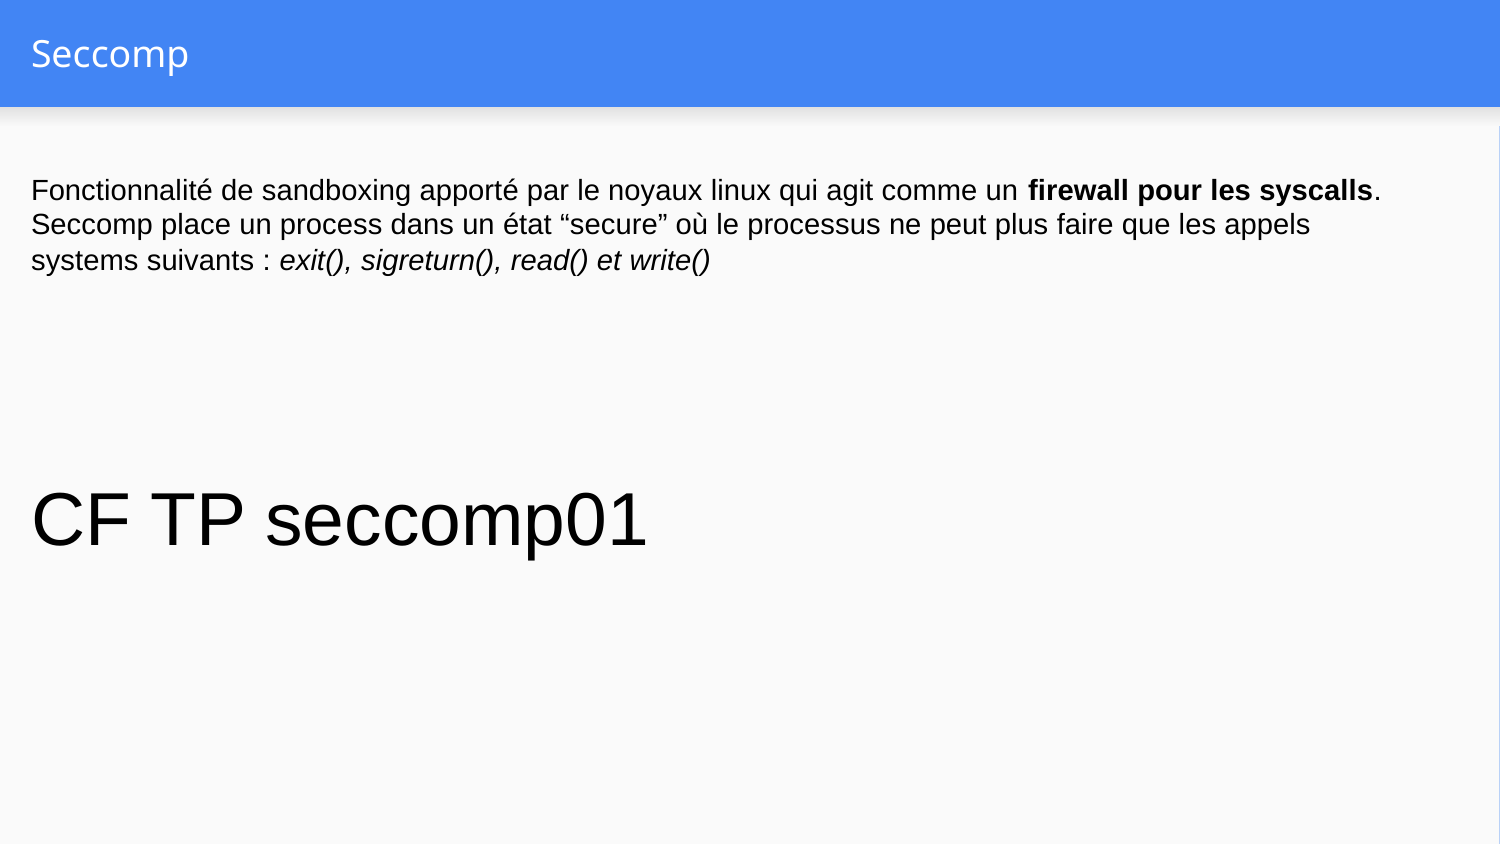

# Seccomp
Fonctionnalité de sandboxing apporté par le noyaux linux qui agit comme un firewall pour les syscalls.
Seccomp place un process dans un état “secure” où le processus ne peut plus faire que les appels systems suivants : exit(), sigreturn(), read() et write()
CF TP seccomp01